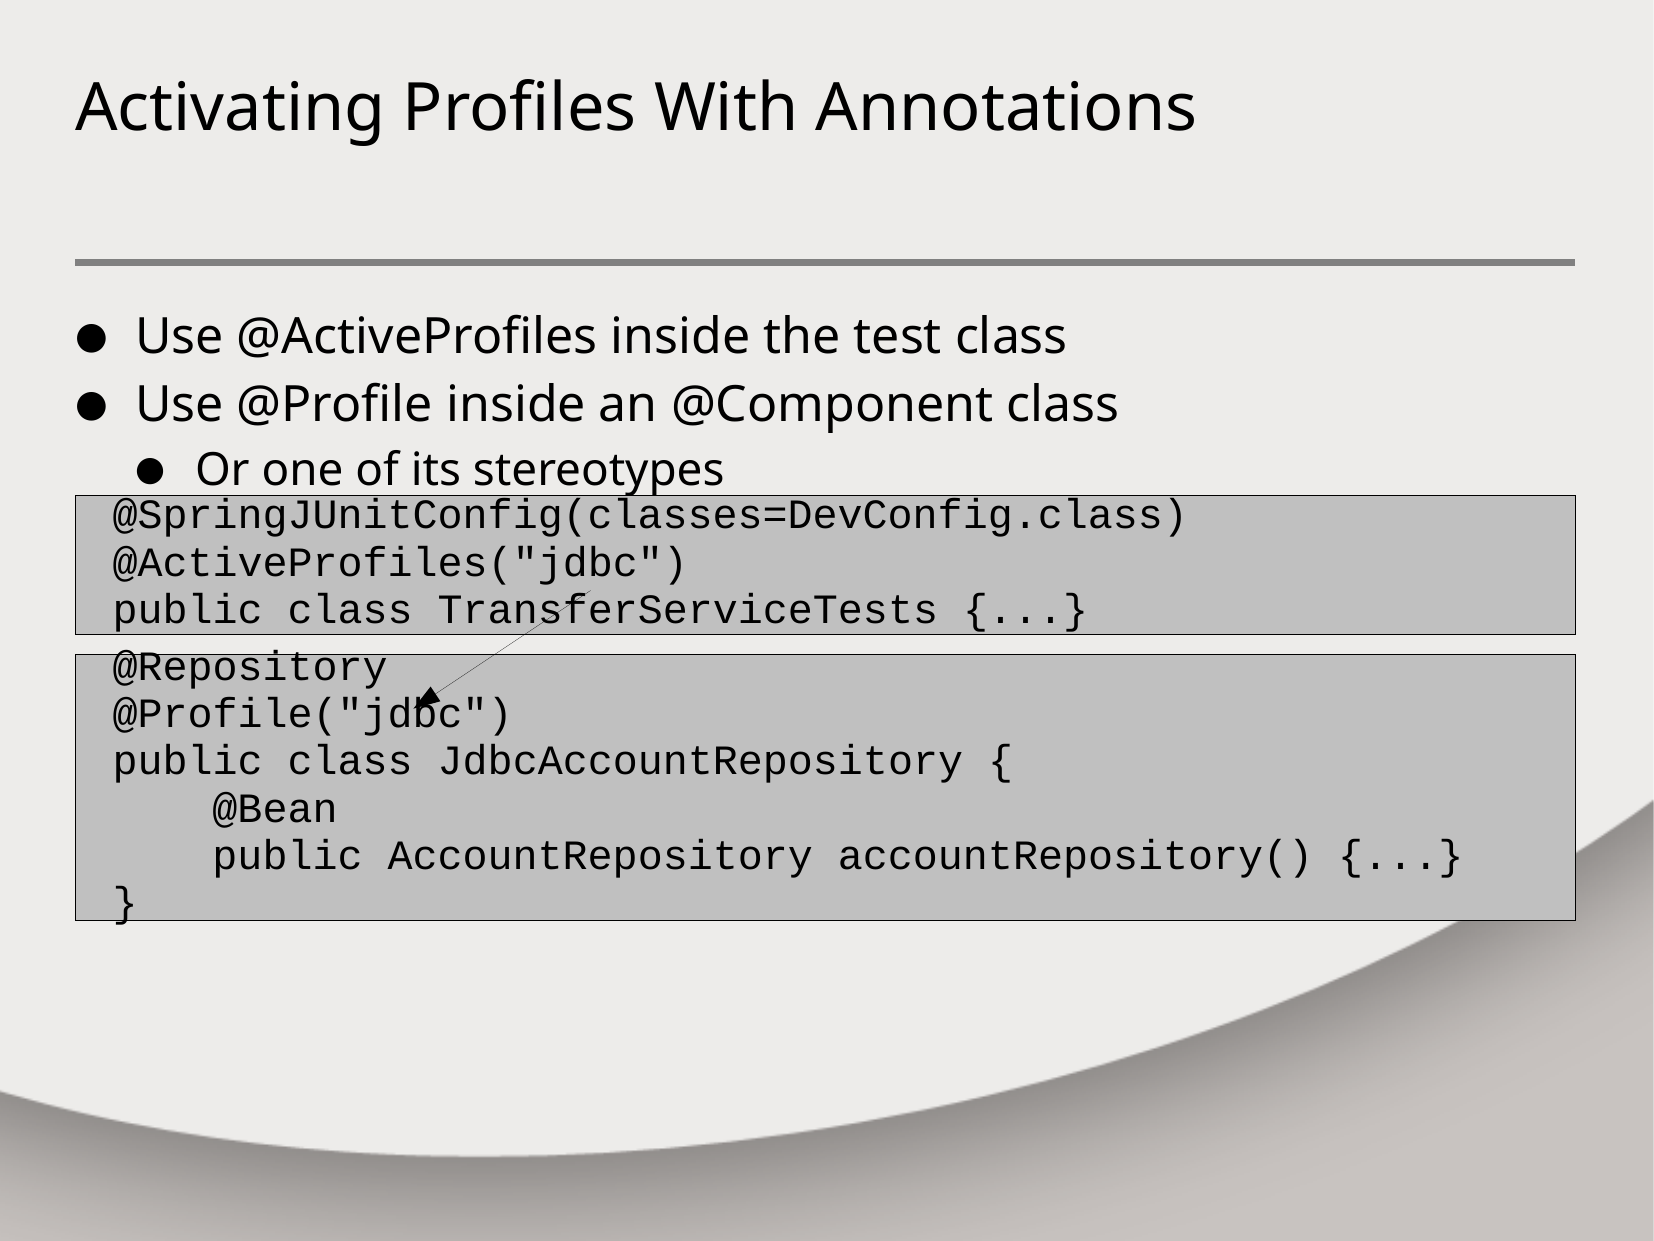

# Activating Profiles With Annotations
Use @ActiveProfiles inside the test class
Use @Profile inside an @Component class
Or one of its stereotypes
@SpringJUnitConfig(classes=DevConfig.class)
@ActiveProfiles("jdbc")
public class TransferServiceTests {...}
@Repository
@Profile("jdbc")
public class JdbcAccountRepository {
 @Bean
 public AccountRepository accountRepository() {...}
}